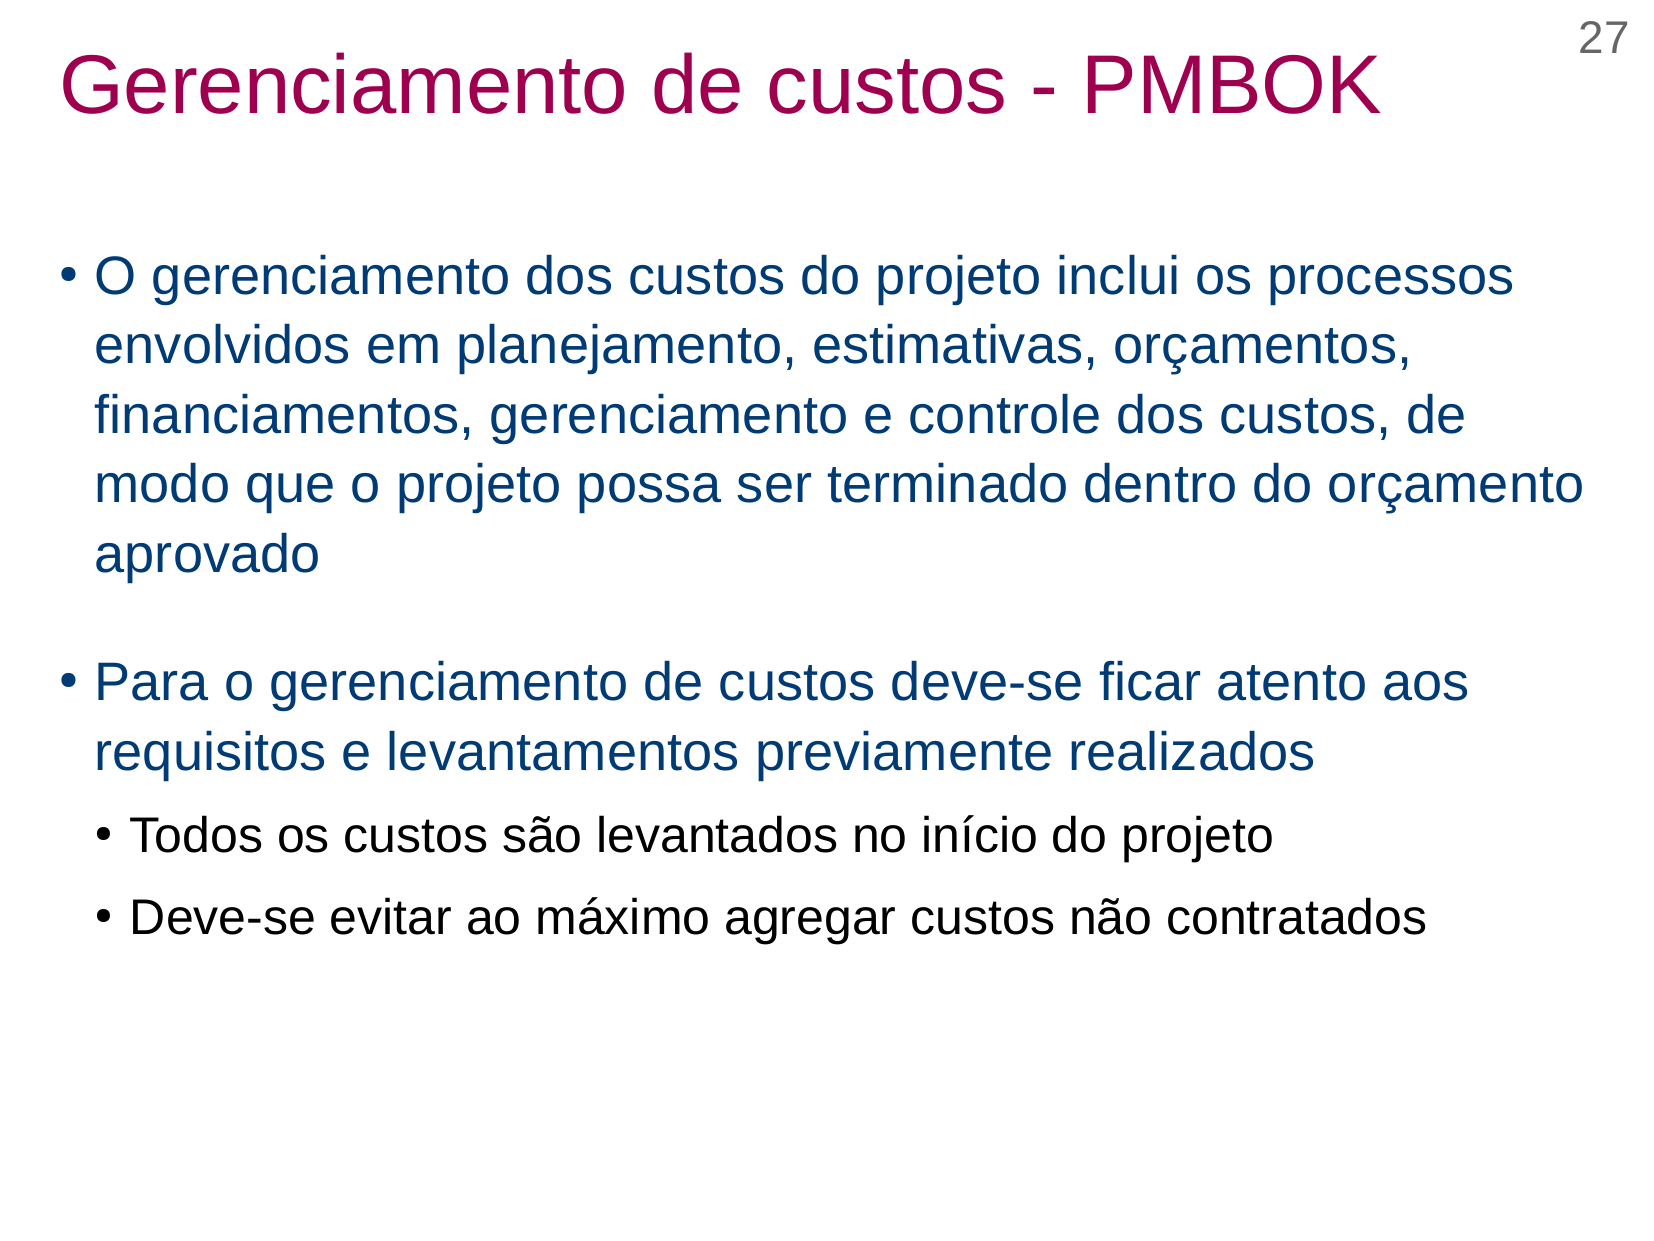

27
# Gerenciamento de custos - PMBOK
O gerenciamento dos custos do projeto inclui os processos envolvidos em planejamento, estimativas, orçamentos, financiamentos, gerenciamento e controle dos custos, de modo que o projeto possa ser terminado dentro do orçamento aprovado
Para o gerenciamento de custos deve-se ficar atento aos requisitos e levantamentos previamente realizados
Todos os custos são levantados no início do projeto
Deve-se evitar ao máximo agregar custos não contratados